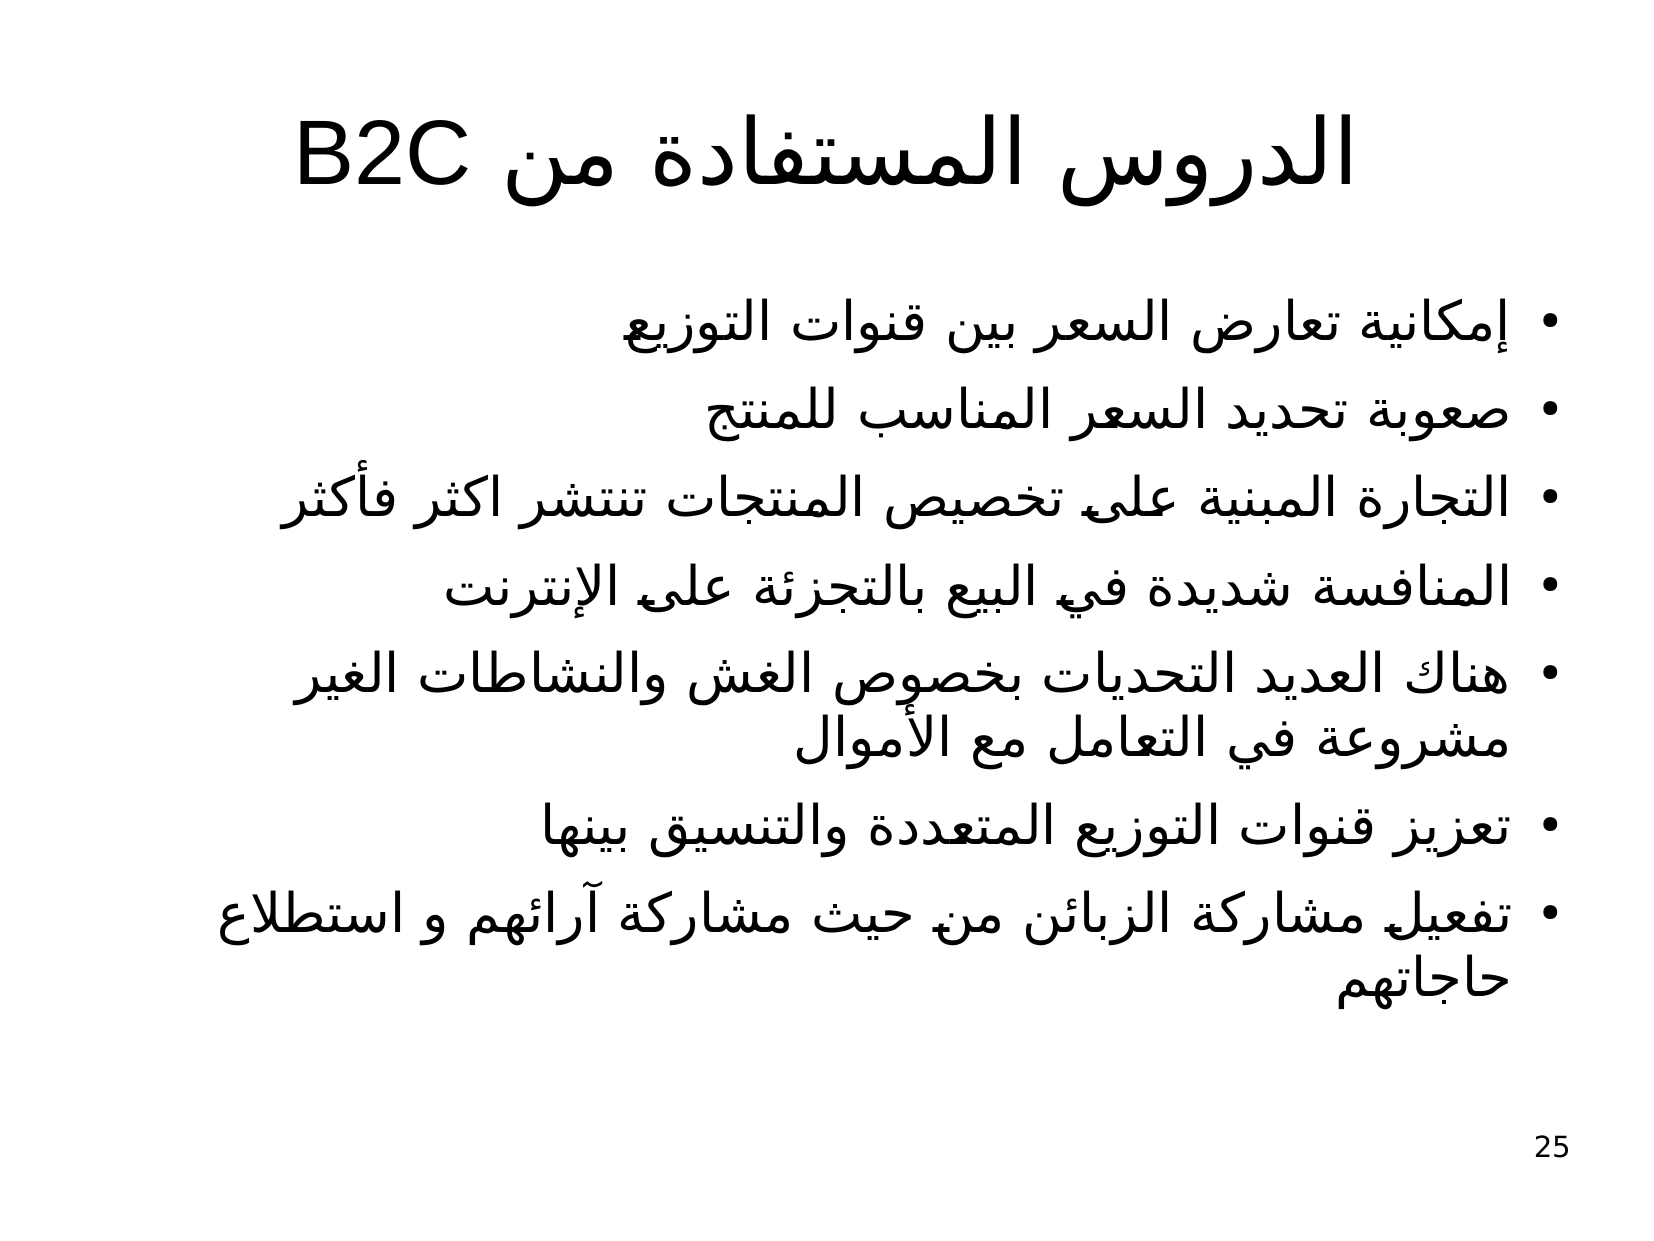

# الدروس المستفادة من B2C
إمكانية تعارض السعر بين قنوات التوزيع
صعوبة تحديد السعر المناسب للمنتج
التجارة المبنية على تخصيص المنتجات تنتشر اكثر فأكثر
المنافسة شديدة في البيع بالتجزئة على الإنترنت
هناك العديد التحديات بخصوص الغش والنشاطات الغير مشروعة في التعامل مع الأموال
تعزيز قنوات التوزيع المتعددة والتنسيق بينها
تفعيل مشاركة الزبائن من حيث مشاركة آرائهم و استطلاع حاجاتهم
25